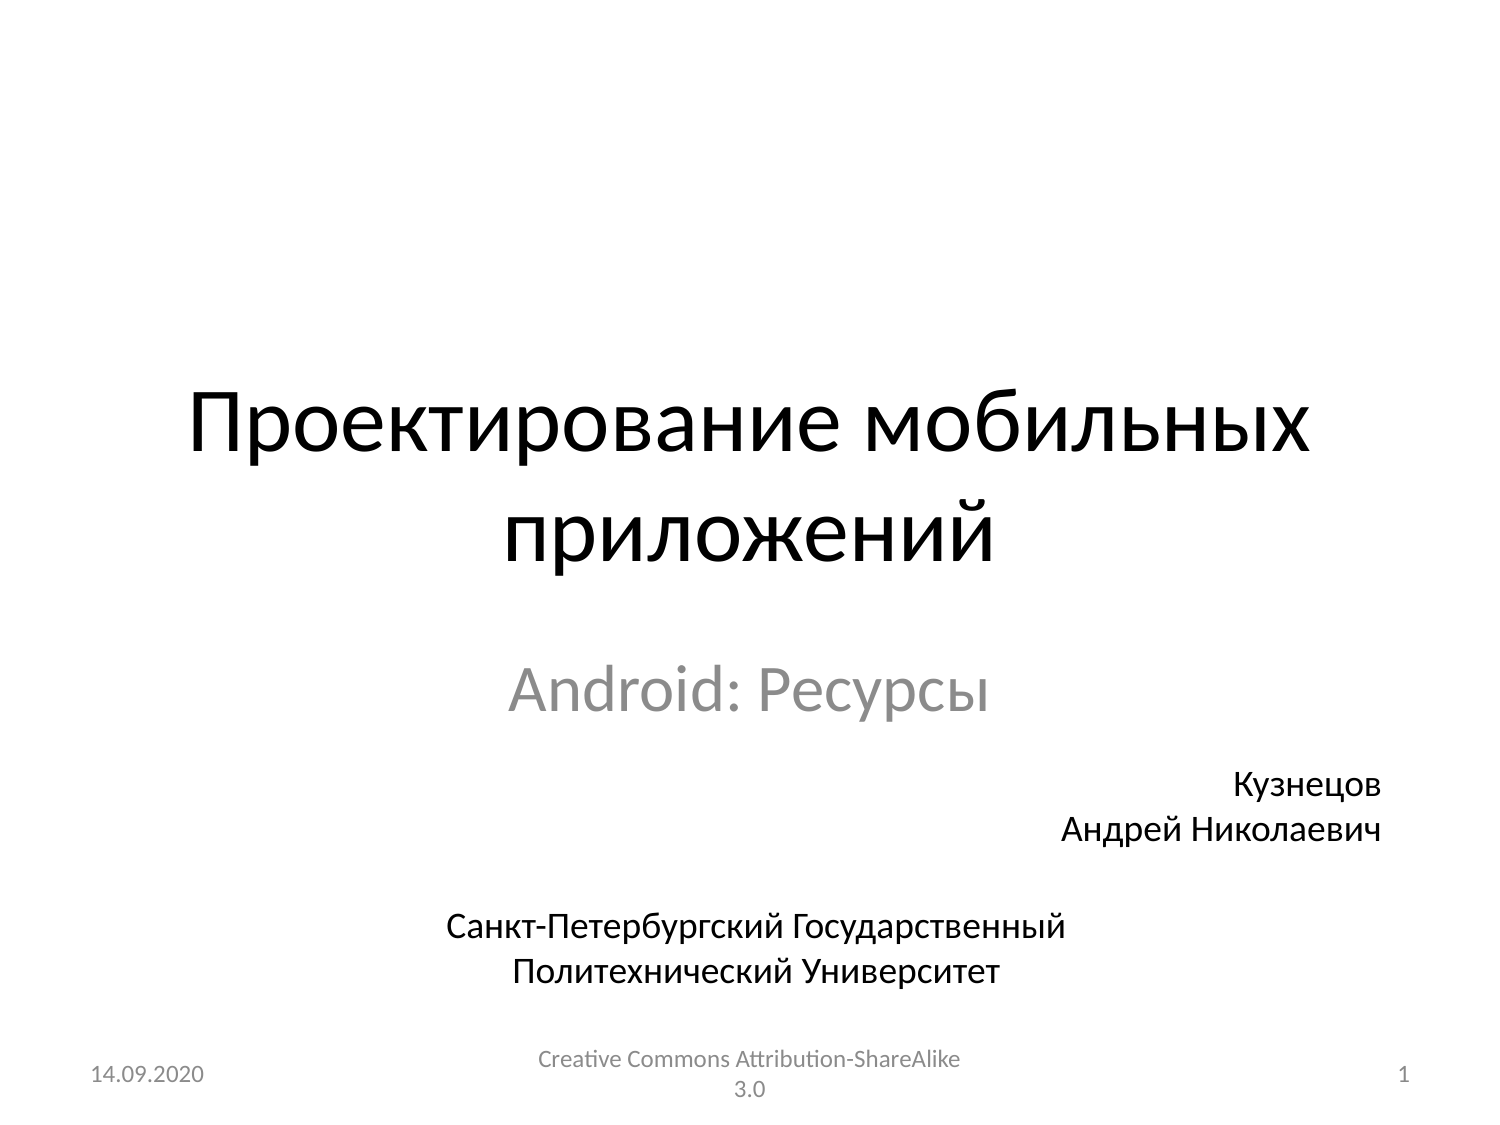

# Проектирование мобильных приложений
Android: Ресурсы
Кузнецов
Андрей Николаевич
Санкт-Петербургский Государственный
Политехнический Университет
14.09.2020
Creative Commons Attribution-ShareAlike 3.0
1